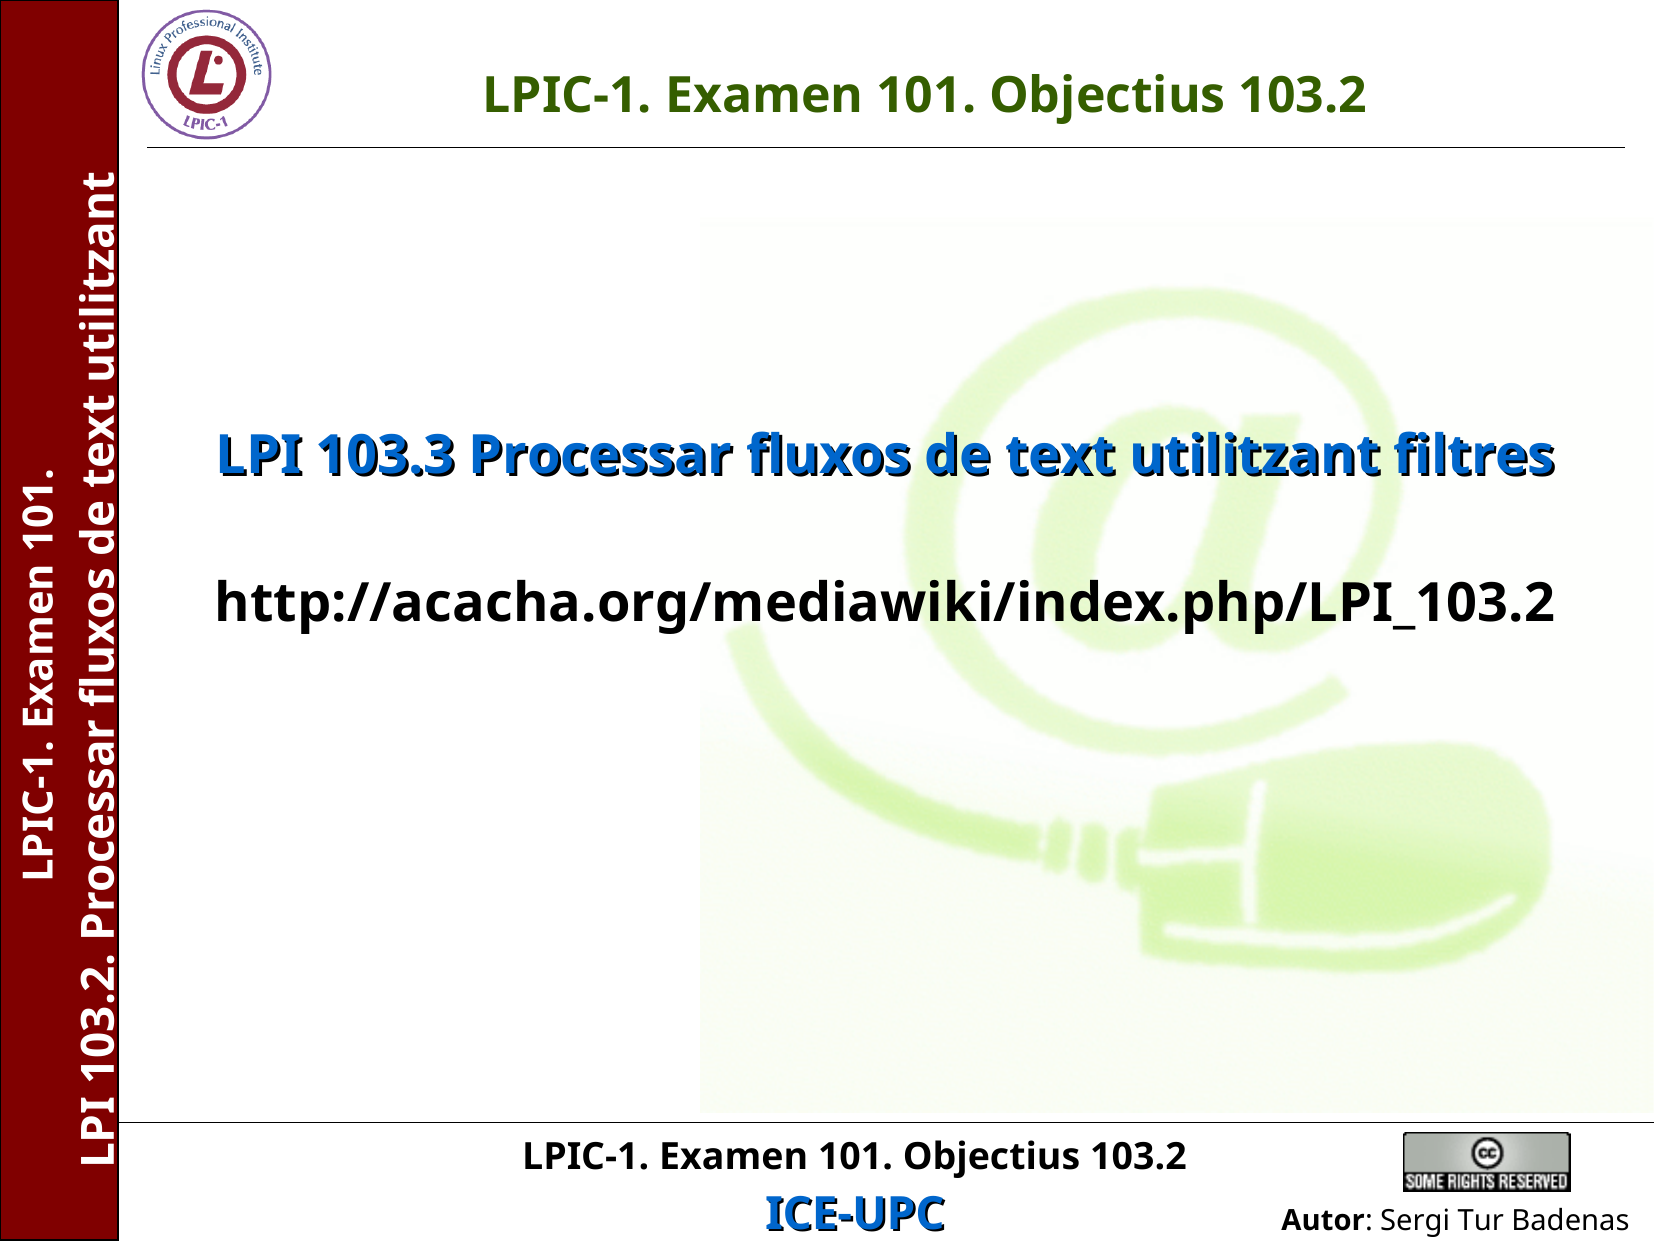

LPIC-1. Examen 101. Objectius 103.2
# LPI 103.3 Processar fluxos de text utilitzant filtres
http://acacha.org/mediawiki/index.php/LPI_103.2